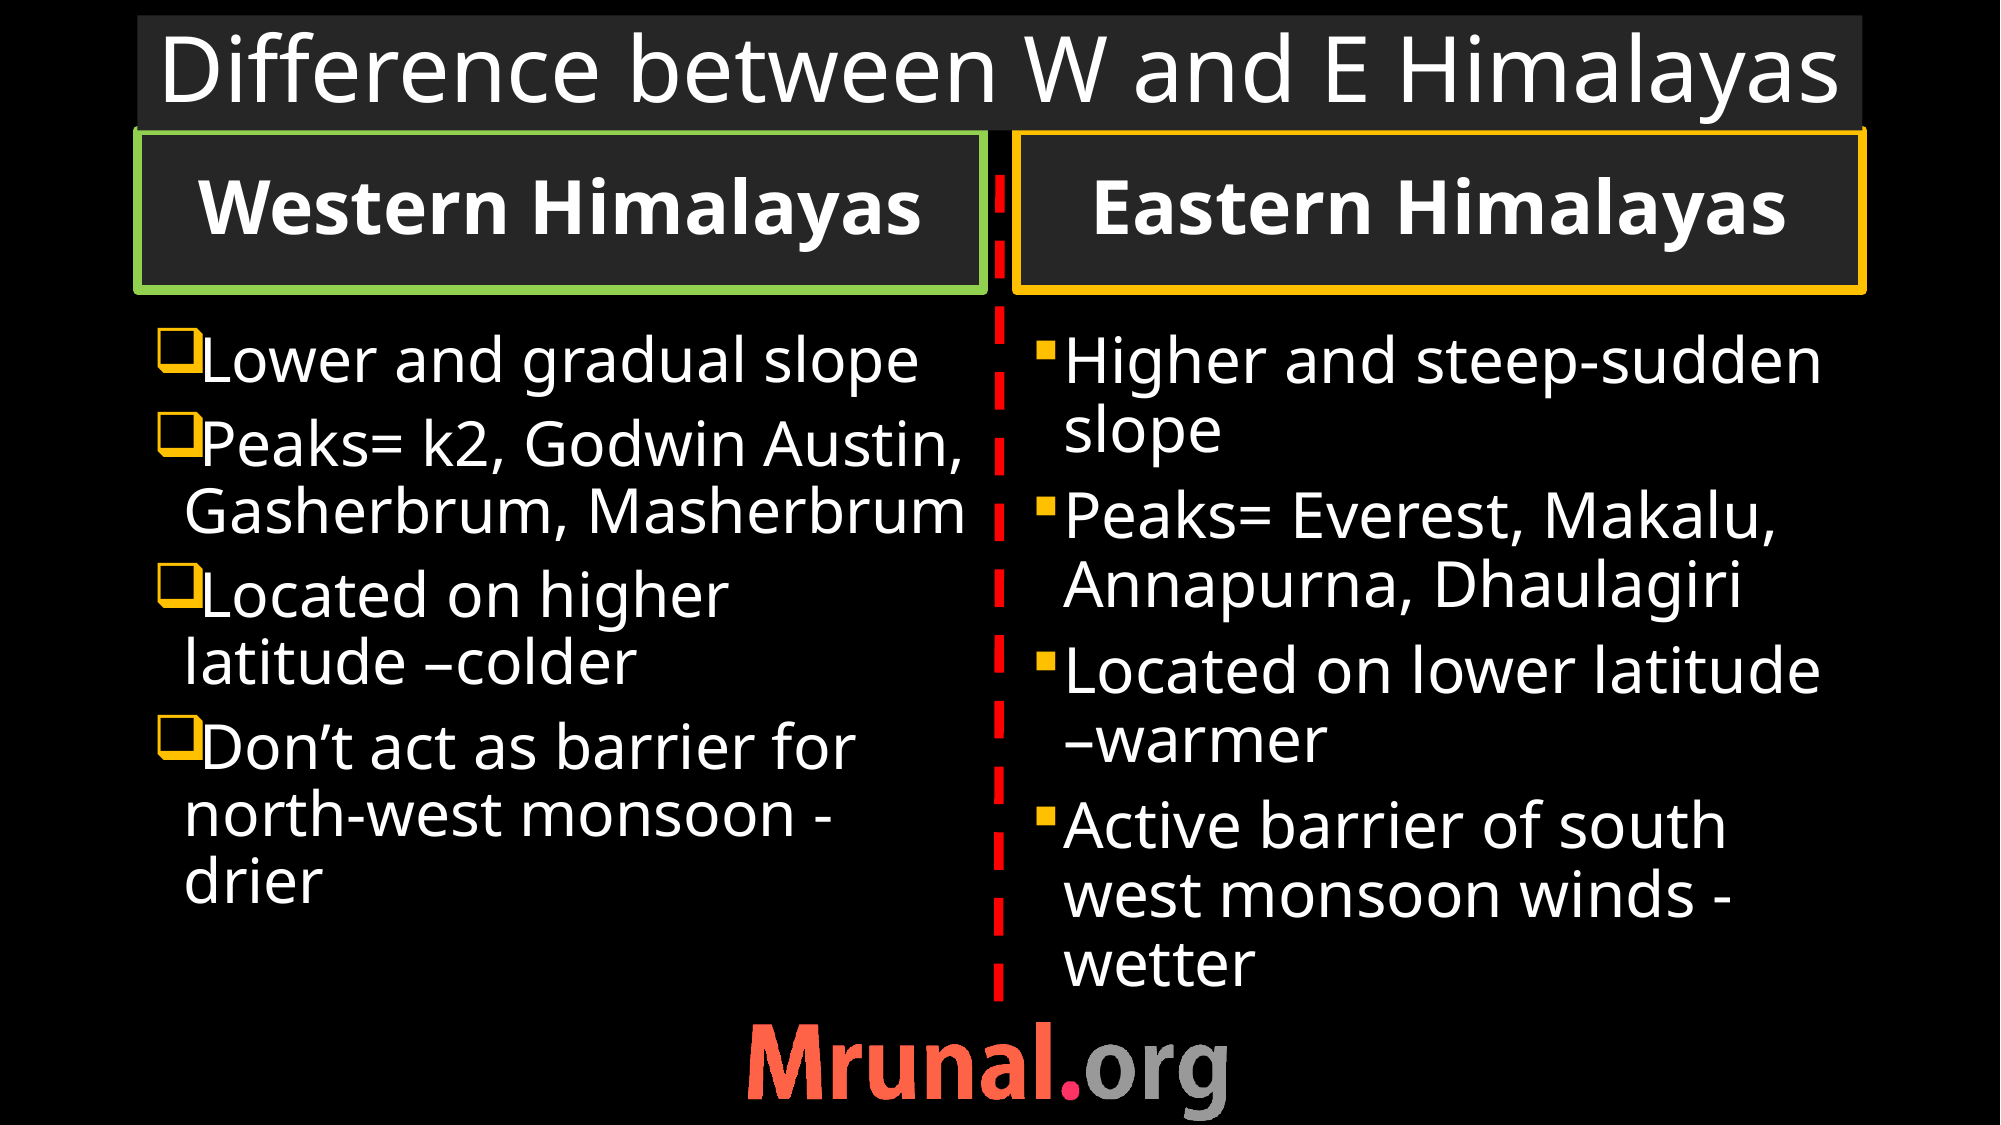

Difference between W and E Himalayas
# Western Himalayas
Eastern Himalayas
Lower and gradual slope
Peaks= k2, Godwin Austin, Gasherbrum, Masherbrum
Located on higher latitude –colder
Don’t act as barrier for north-west monsoon -drier
Higher and steep-sudden slope
Peaks= Everest, Makalu, Annapurna, Dhaulagiri
Located on lower latitude –warmer
Active barrier of south west monsoon winds -wetter